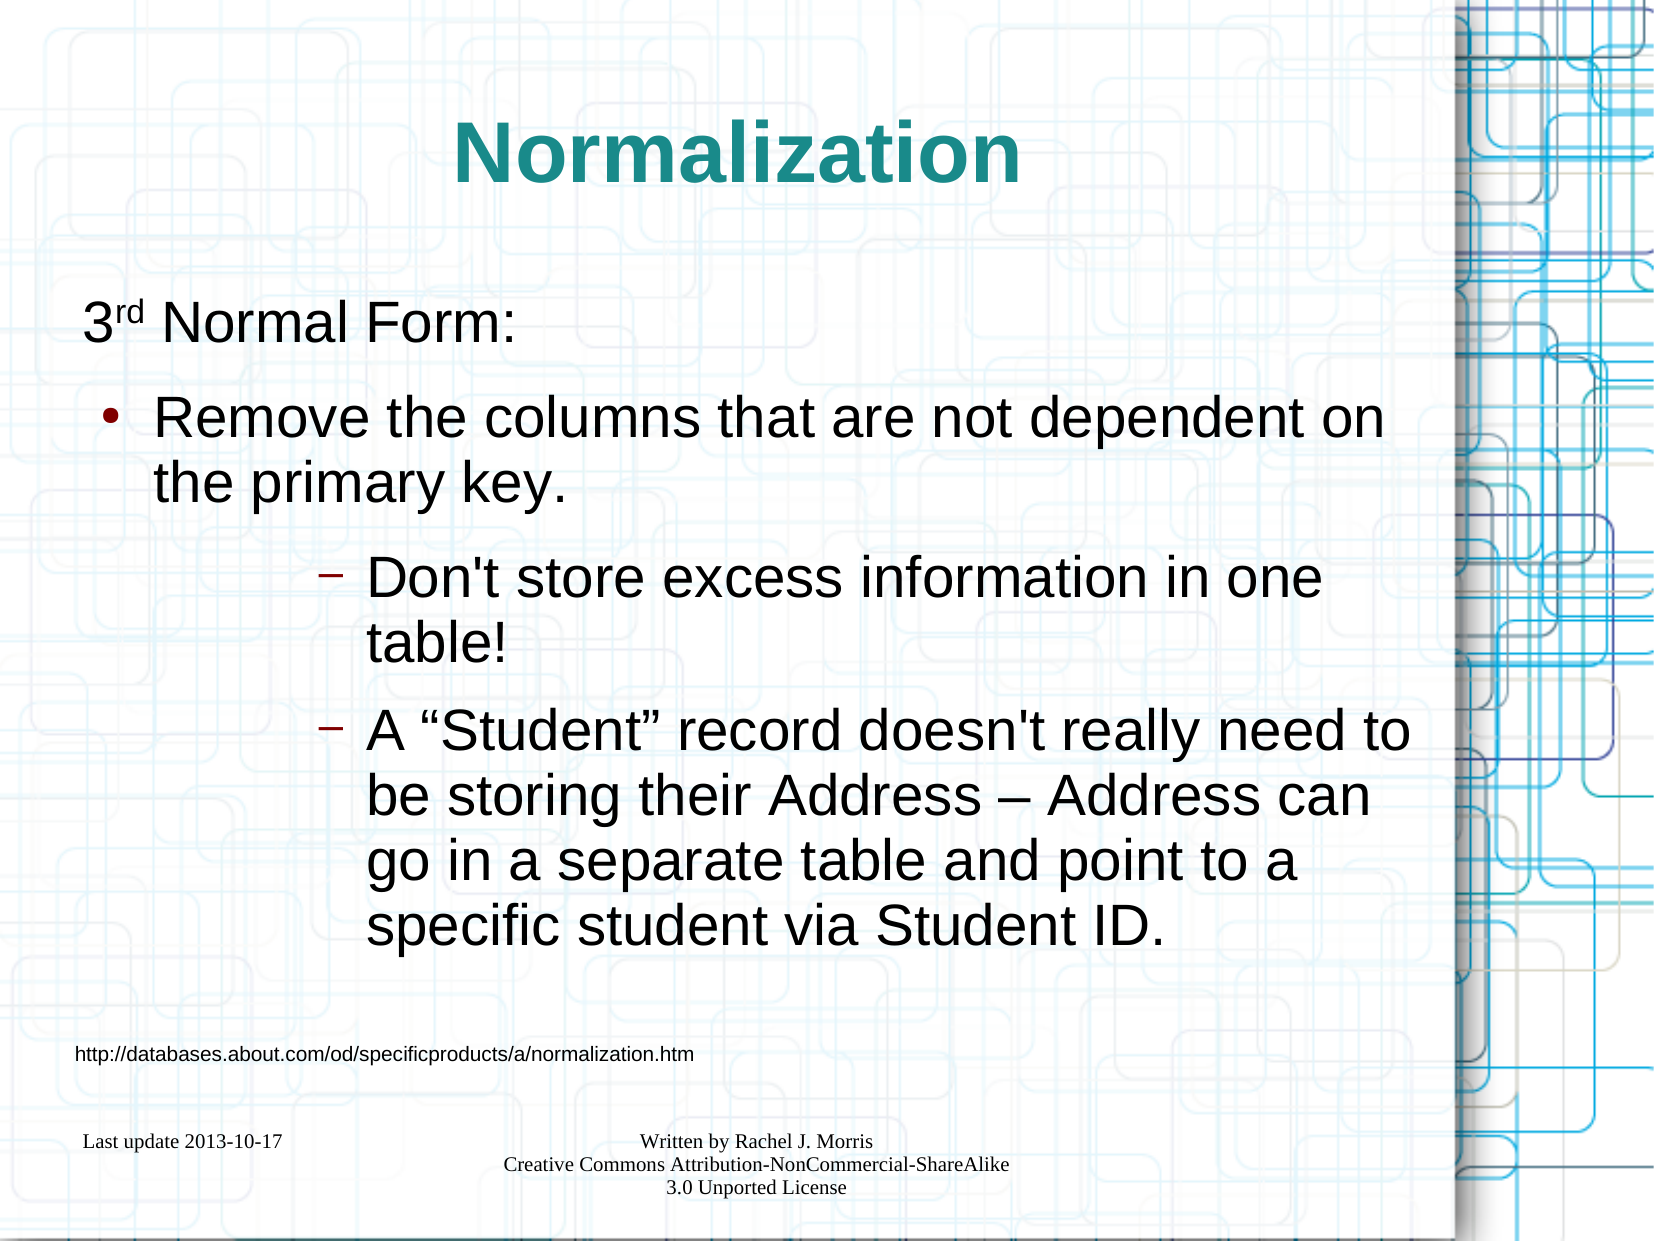

# Normalization
3rd Normal Form:
Remove the columns that are not dependent on the primary key.
Don't store excess information in one table!
A “Student” record doesn't really need to be storing their Address – Address can go in a separate table and point to a specific student via Student ID.
http://databases.about.com/od/specificproducts/a/normalization.htm